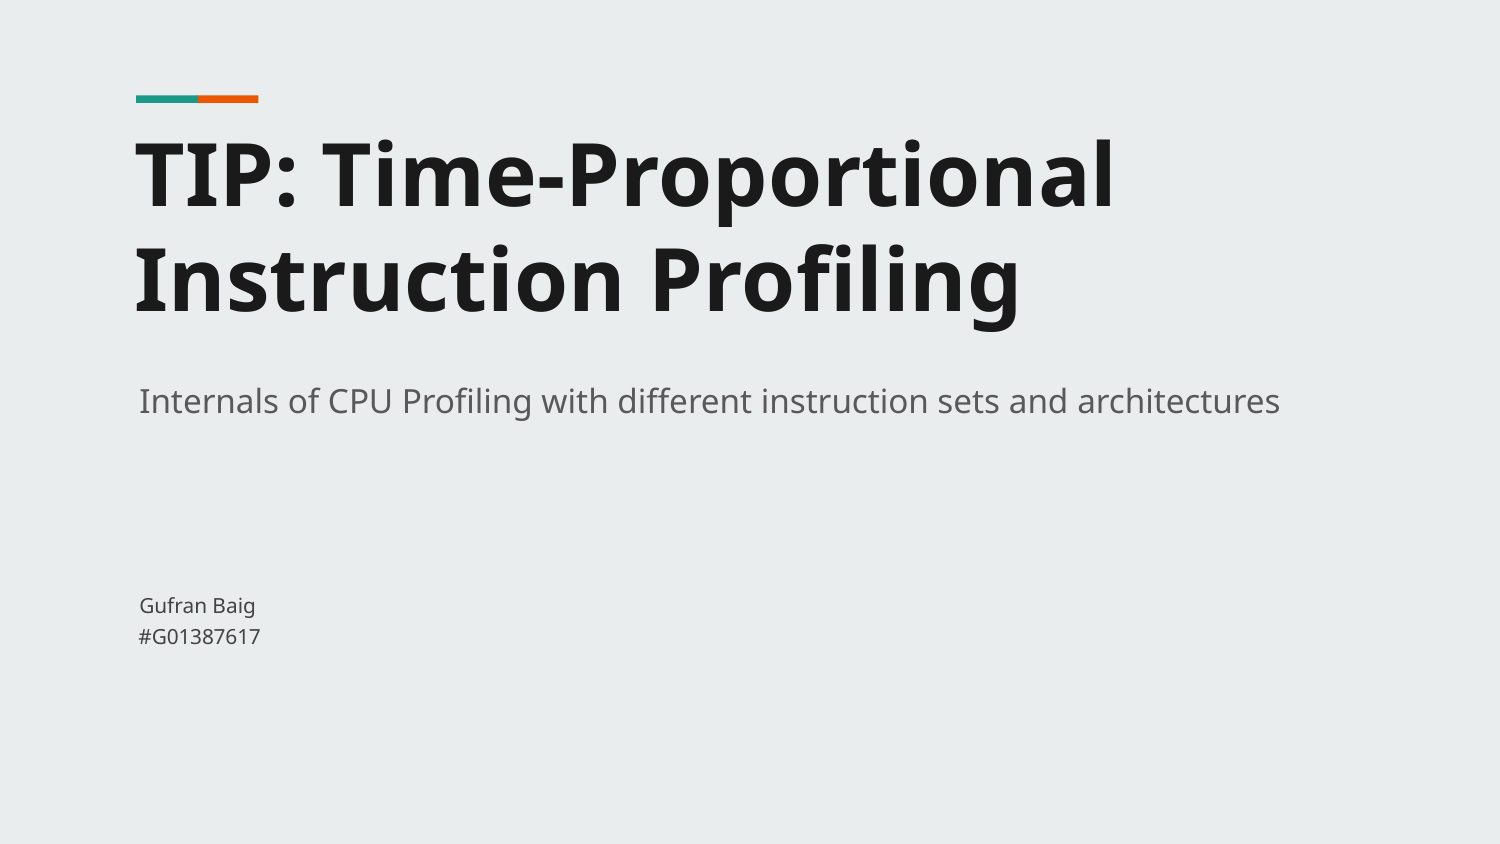

TIP: Time-Proportional Instruction Profiling
Internals of CPU Profiling with different instruction sets and architectures
Gufran Baig
#G01387617